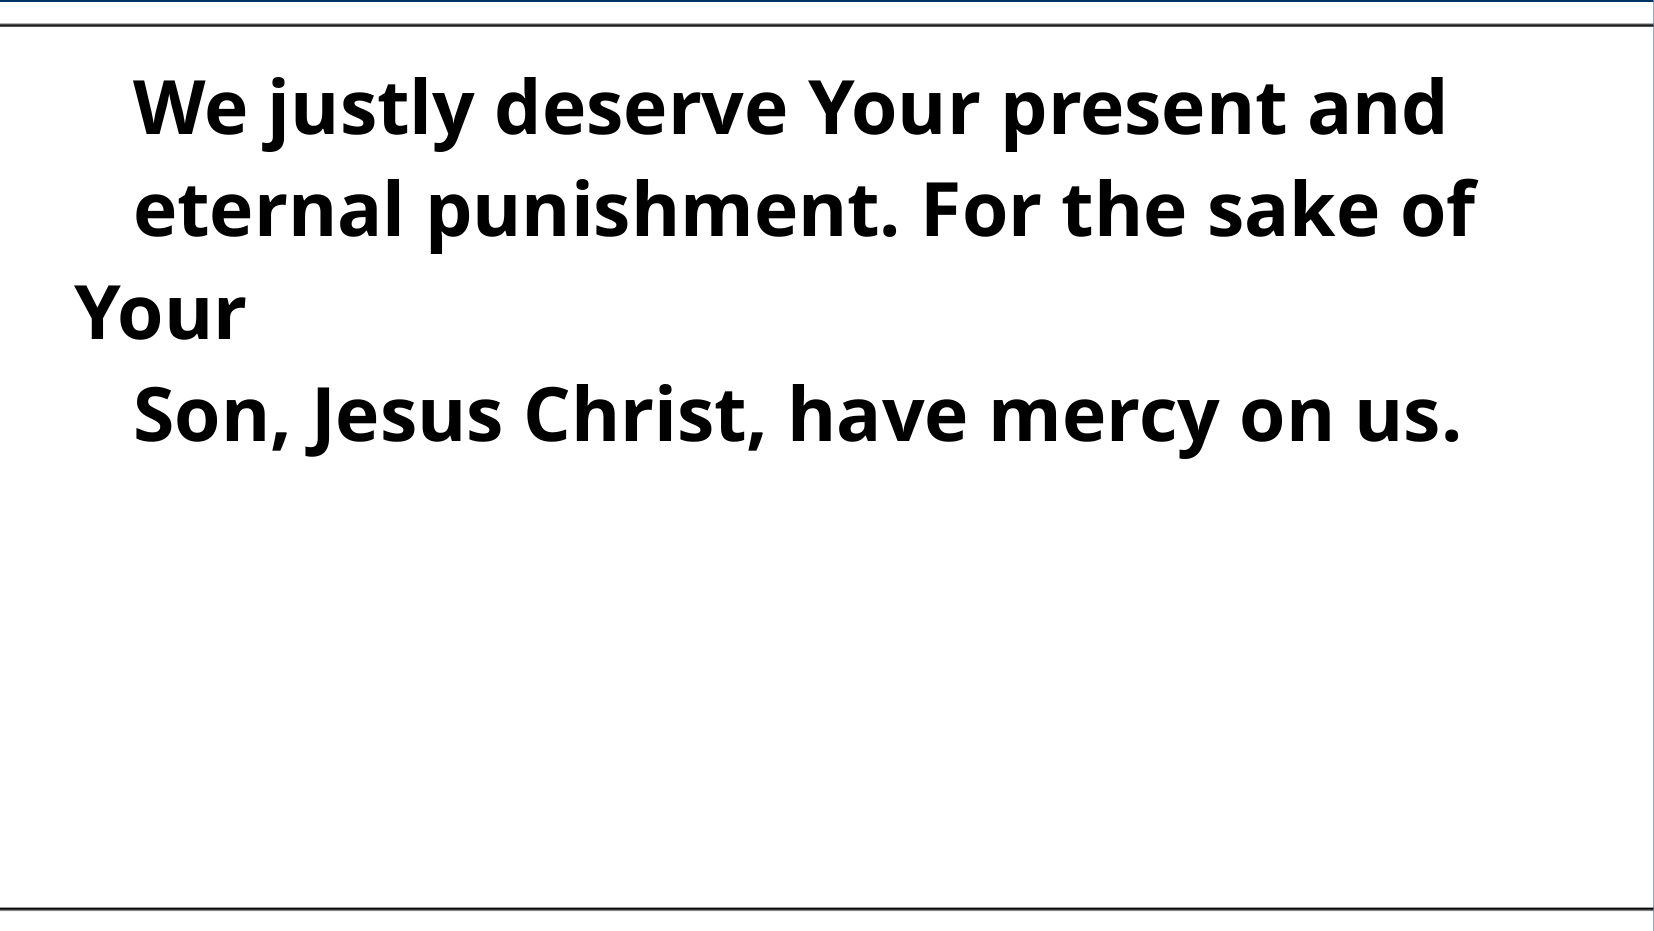

We justly deserve Your present and
 eternal punishment. For the sake of Your
 Son, Jesus Christ, have mercy on us.